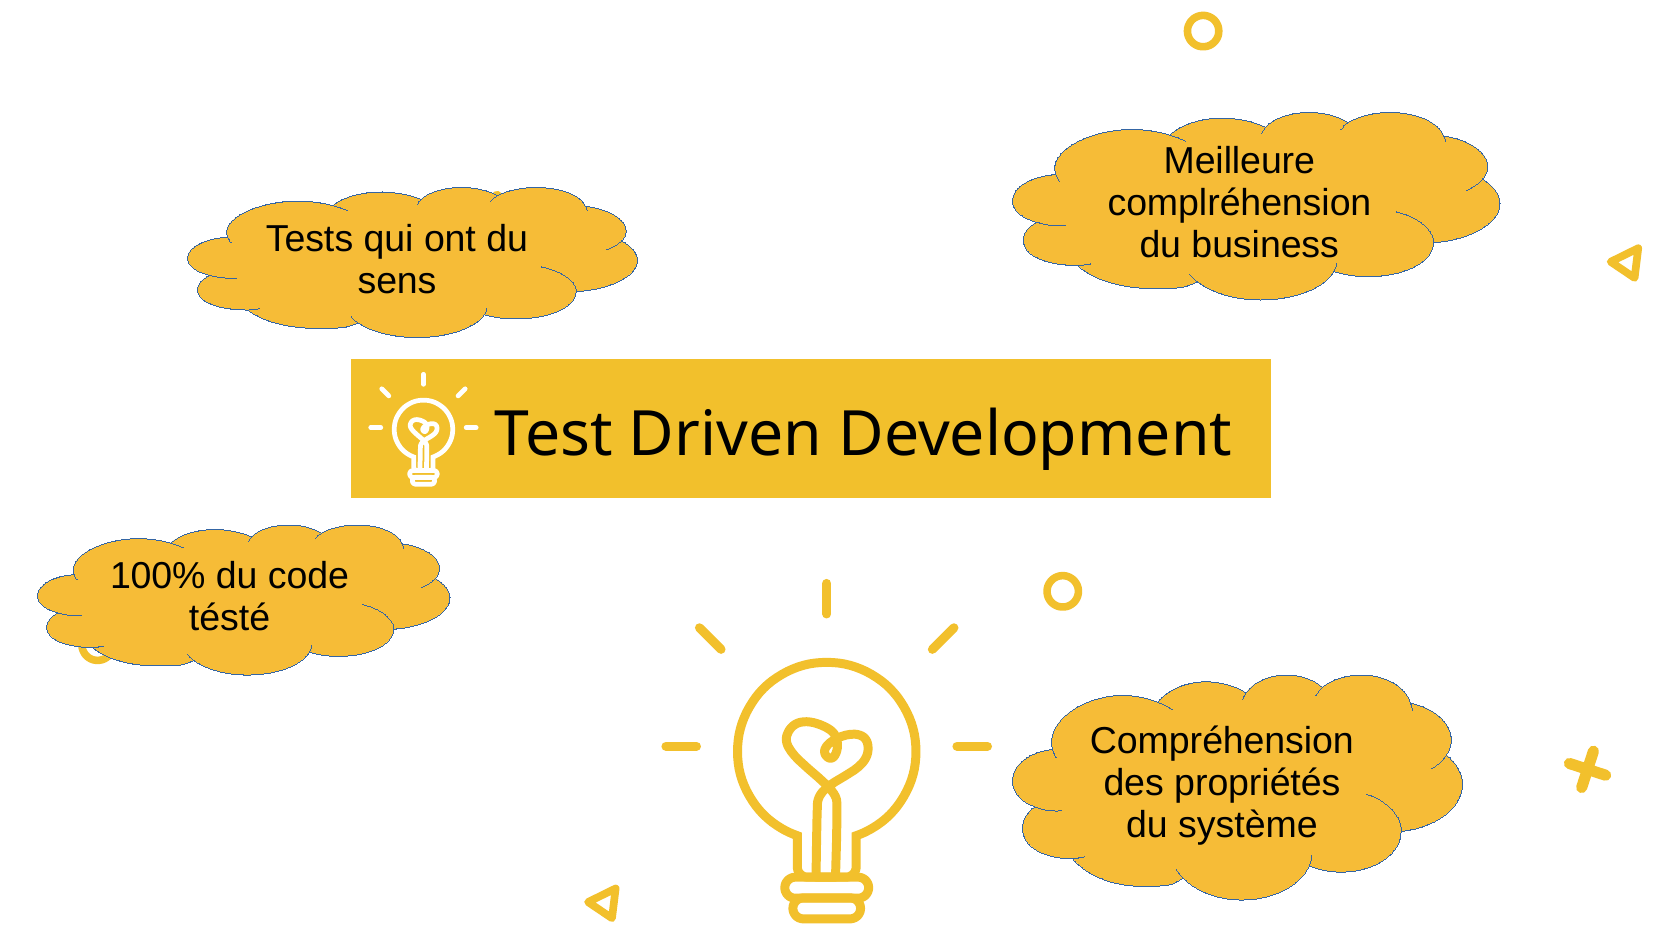

Meilleure complréhension du business
Tests qui ont du sens
Test Driven Development
100% du code tésté
Compréhension des propriétés du système